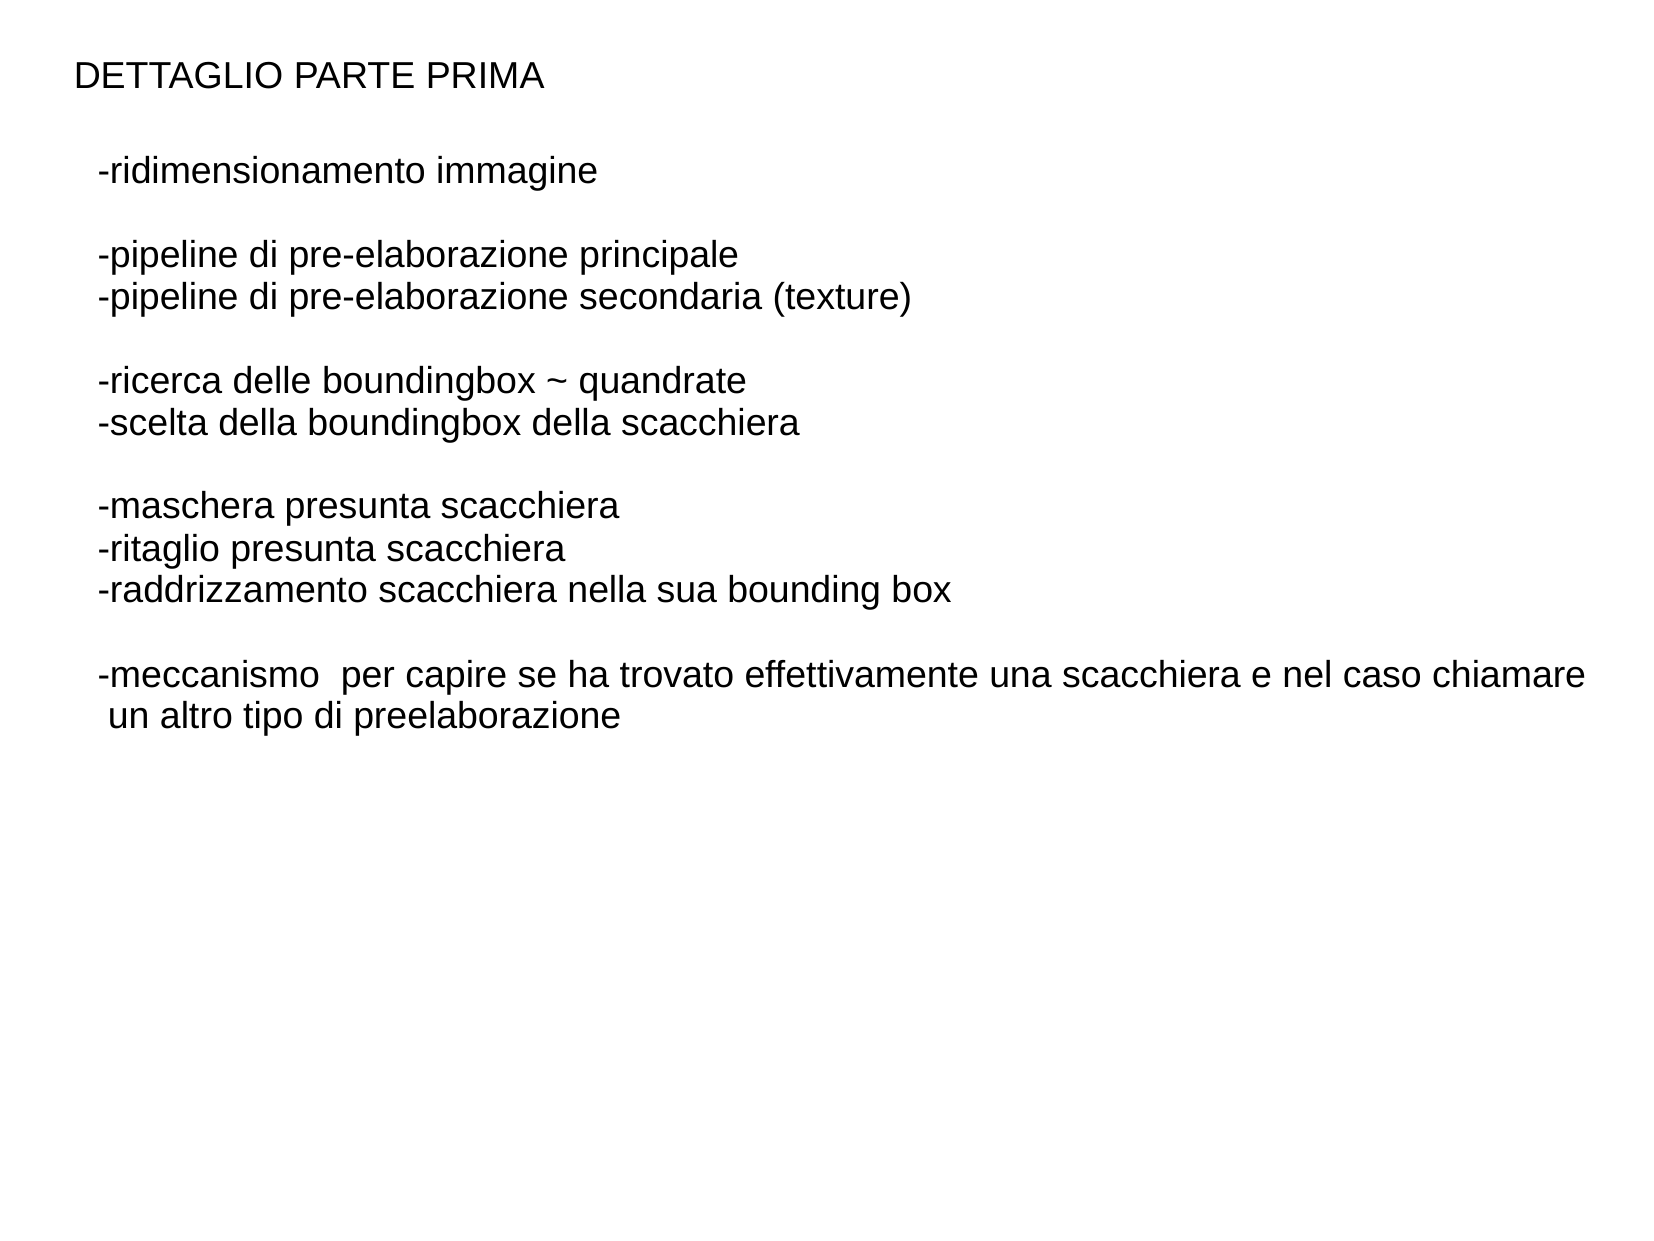

DETTAGLIO PARTE PRIMA
-ridimensionamento immagine
-pipeline di pre-elaborazione principale
-pipeline di pre-elaborazione secondaria (texture)
-ricerca delle boundingbox ~ quandrate
-scelta della boundingbox della scacchiera
-maschera presunta scacchiera
-ritaglio presunta scacchiera
-raddrizzamento scacchiera nella sua bounding box
-meccanismo per capire se ha trovato effettivamente una scacchiera e nel caso chiamare un altro tipo di preelaborazione